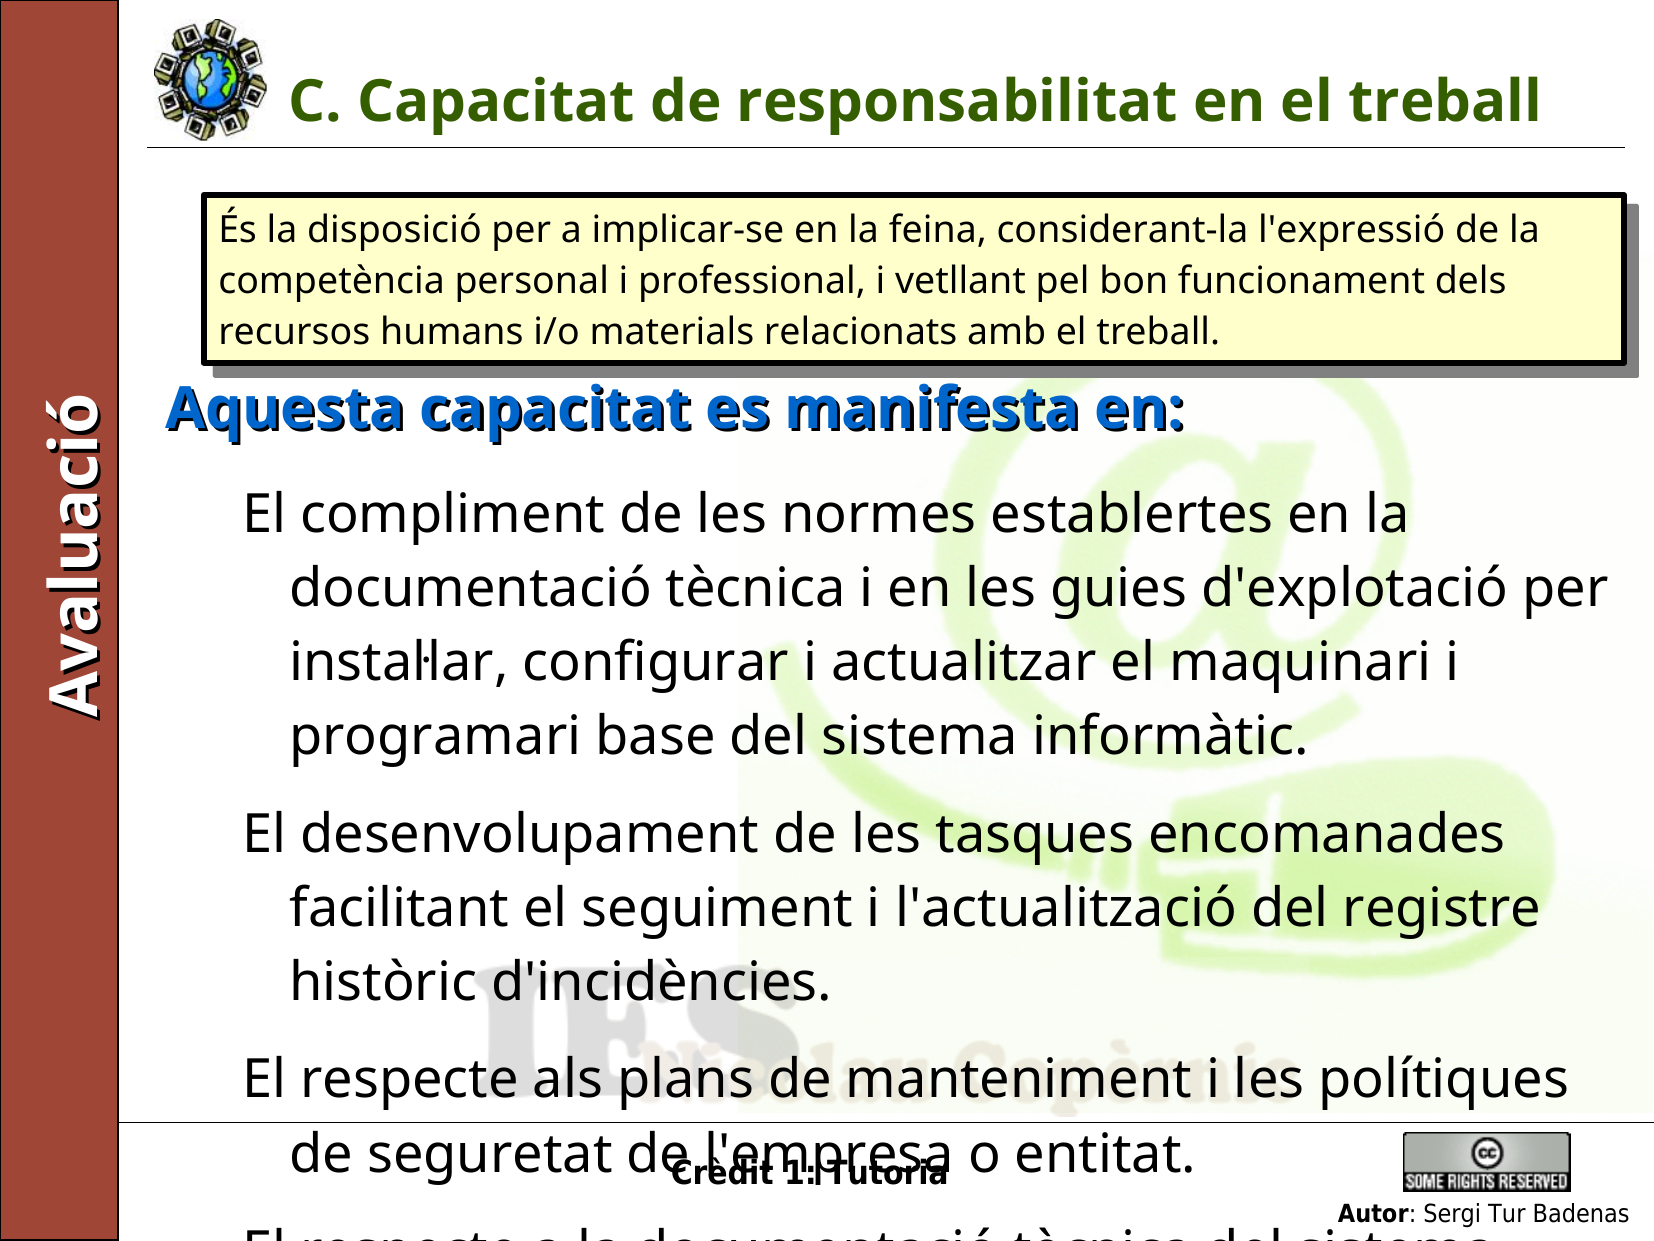

# C. Capacitat de responsabilitat en el treball
És la disposició per a implicar-se en la feina, considerant-la l'expressió de la competència personal i professional, i vetllant pel bon funcionament dels recursos humans i/o materials relacionats amb el treball.
Aquesta capacitat es manifesta en:
El compliment de les normes establertes en la documentació tècnica i en les guies d'explotació per instal·lar, configurar i actualitzar el maquinari i programari base del sistema informàtic.
El desenvolupament de les tasques encomanades facilitant el seguiment i l'actualització del registre històric d'incidències.
El respecte als plans de manteniment i les polítiques de seguretat de l'empresa o entitat.
El respecte a la documentació tècnica del sistema d'informació.